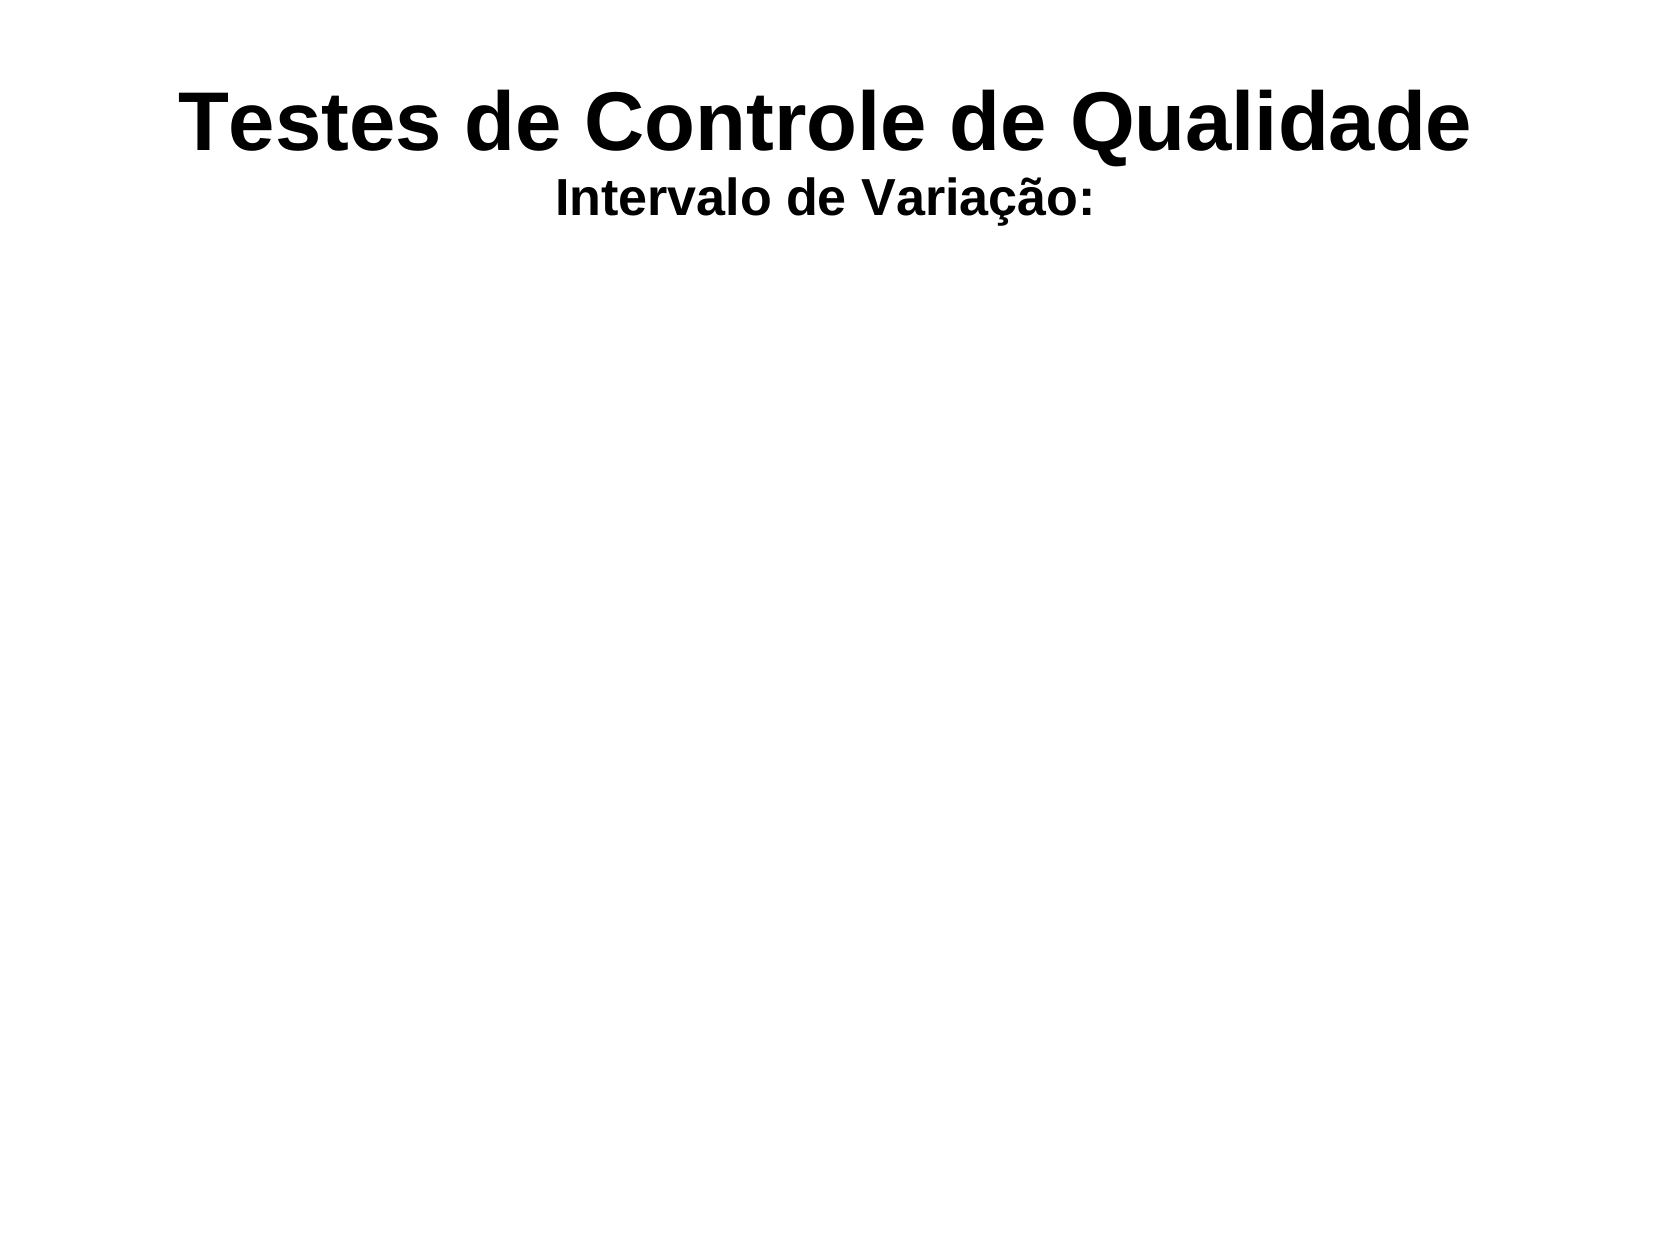

# Testes de Controle de Qualidade Intervalo de Variação: